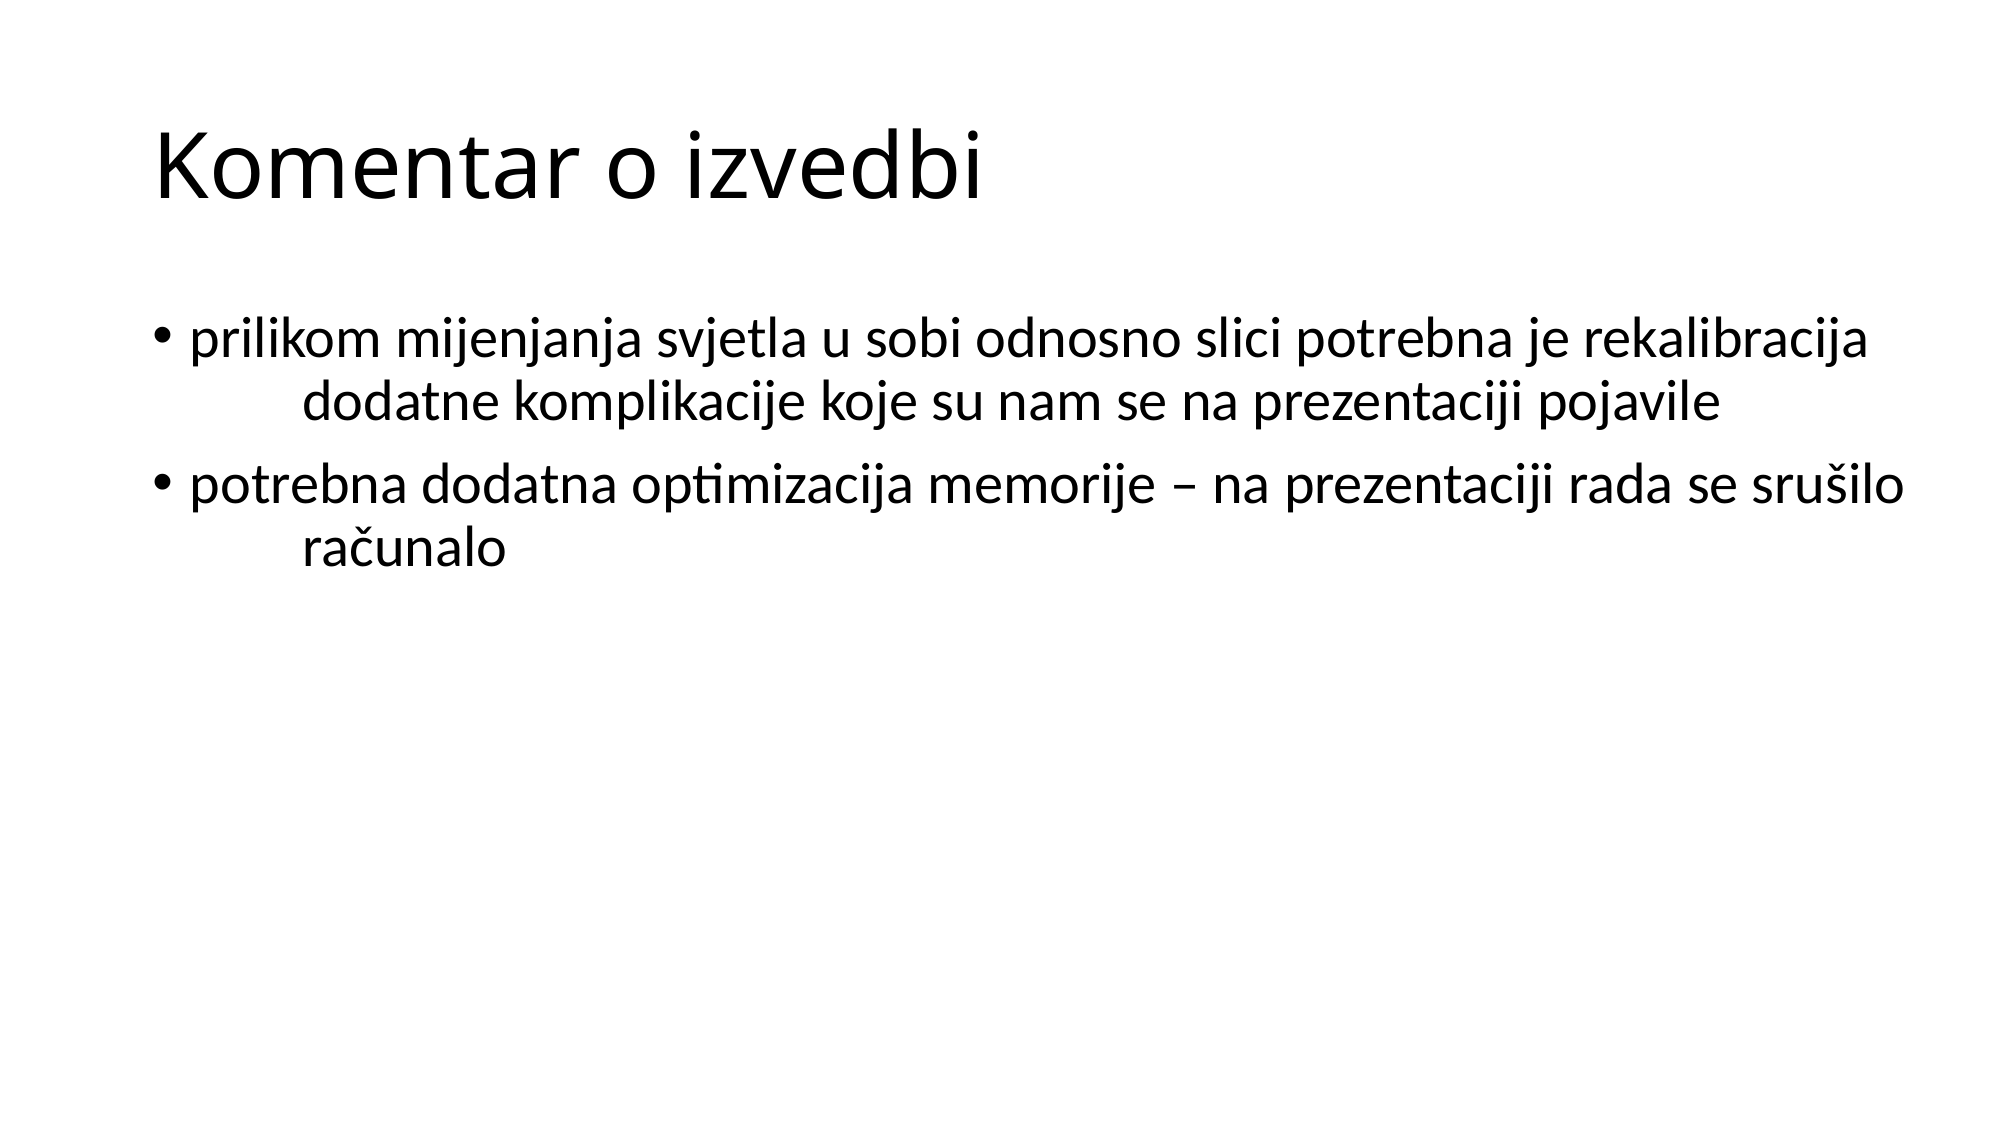

# Komentar o izvedbi
prilikom mijenjanja svjetla u sobi odnosno slici potrebna je rekalibracija 	dodatne komplikacije koje su nam se na prezentaciji pojavile
potrebna dodatna optimizacija memorije – na prezentaciji rada se srušilo 	računalo